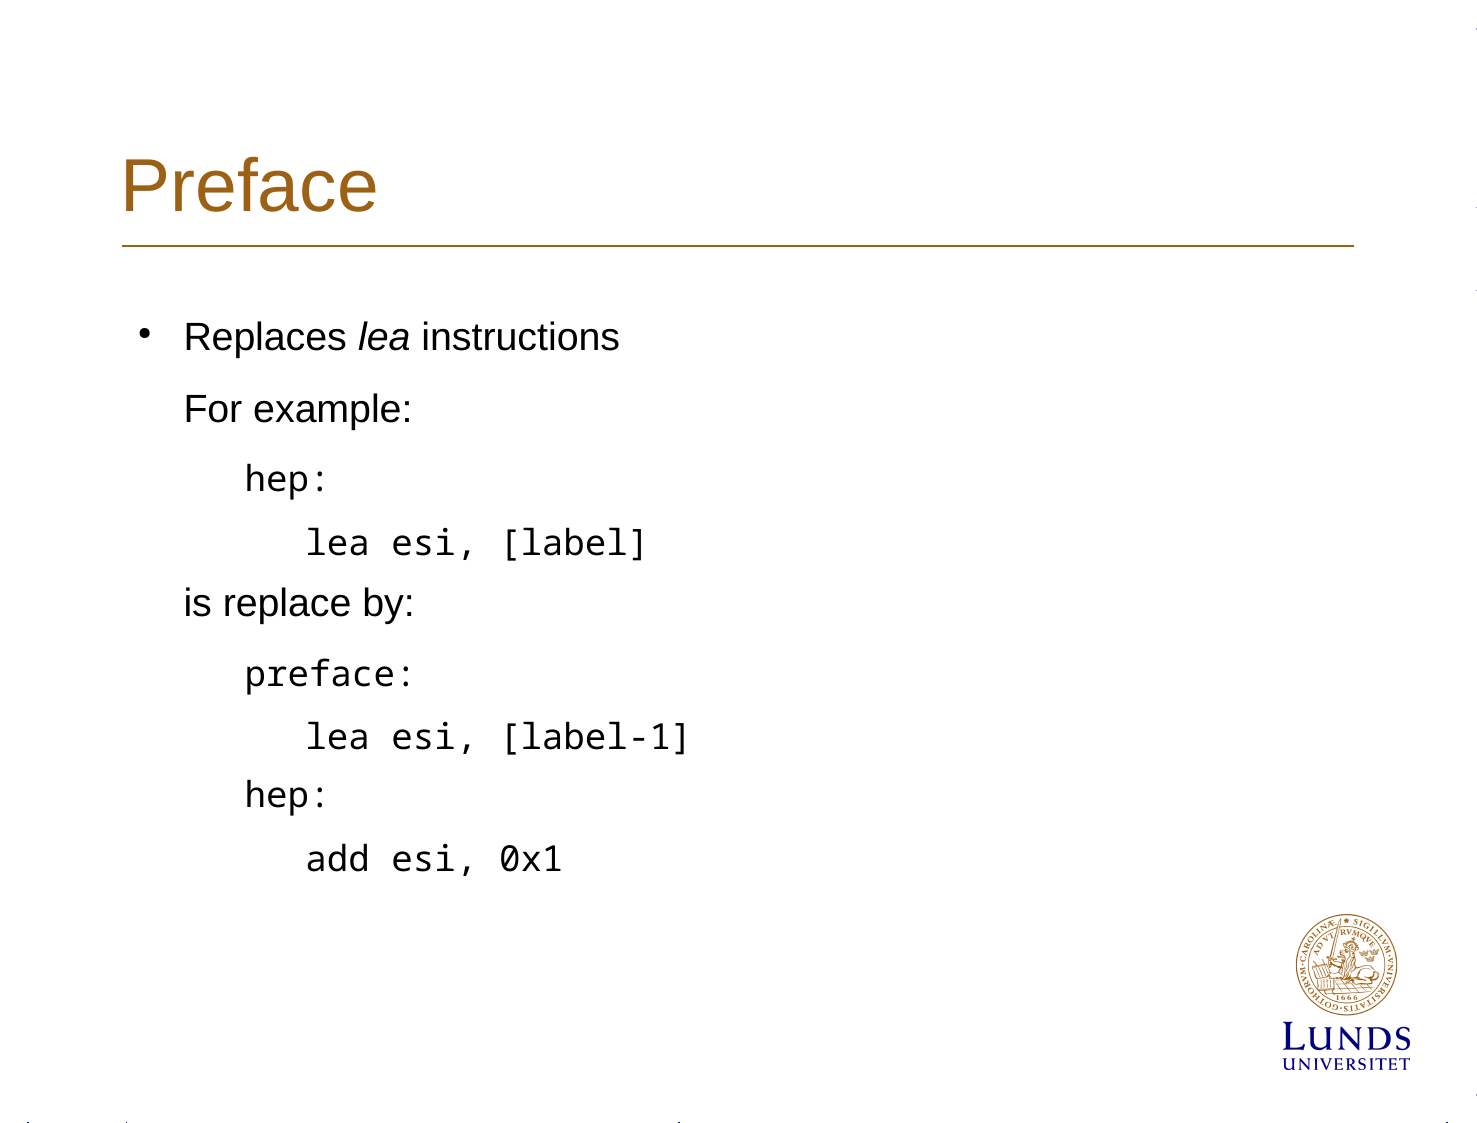

# Preface
Replaces lea instructions
For example:
hep:
lea esi, [label]
is replace by:
preface:
lea esi, [label-1]
hep:
add esi, 0x1